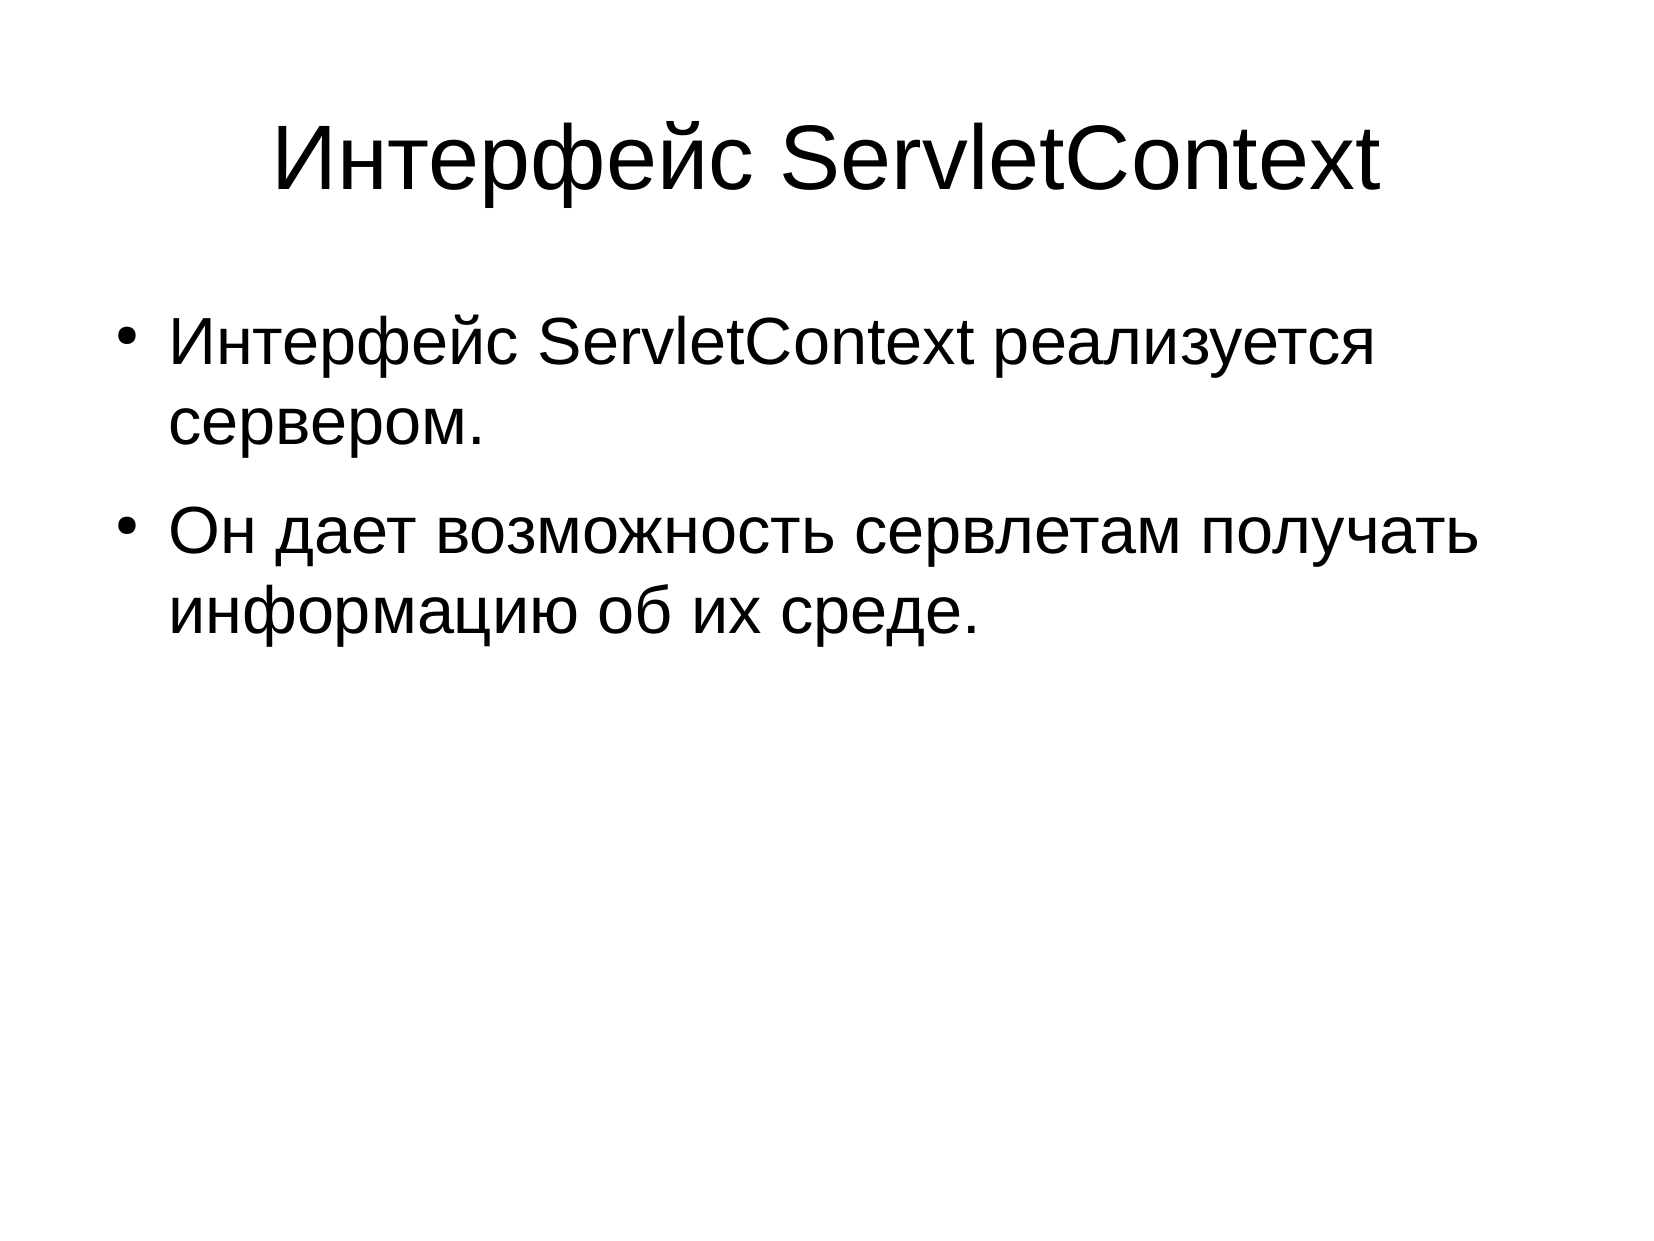

# Интерфейс ServletContext
Интерфейс ServletContext реализуется сервером.
Он дает возможность сервлетам получать информацию об их среде.